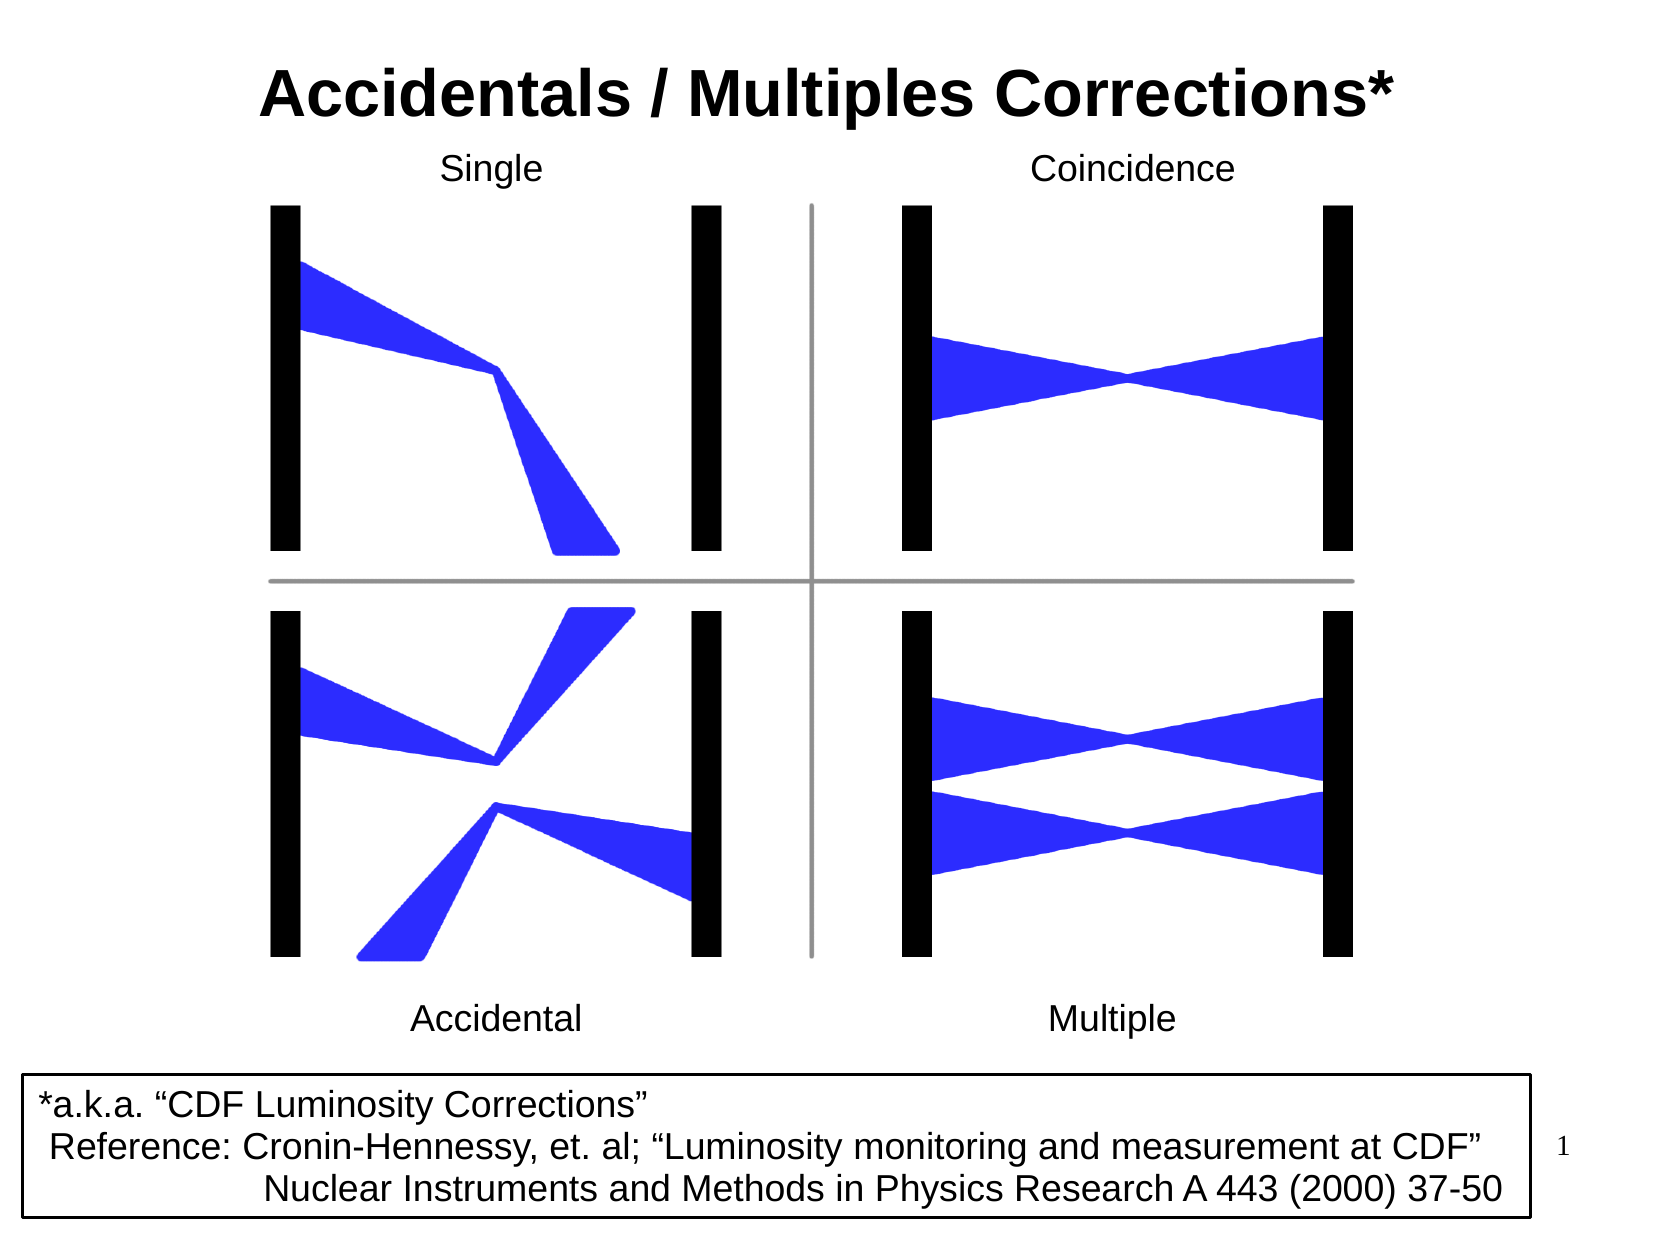

# Accidentals / Multiples Corrections*
Single
Coincidence
Accidental
Multiple
*a.k.a. “CDF Luminosity Corrections”
 Reference: Cronin-Hennessy, et. al; “Luminosity monitoring and measurement at CDF”
			Nuclear Instruments and Methods in Physics Research A 443 (2000) 37-50
1